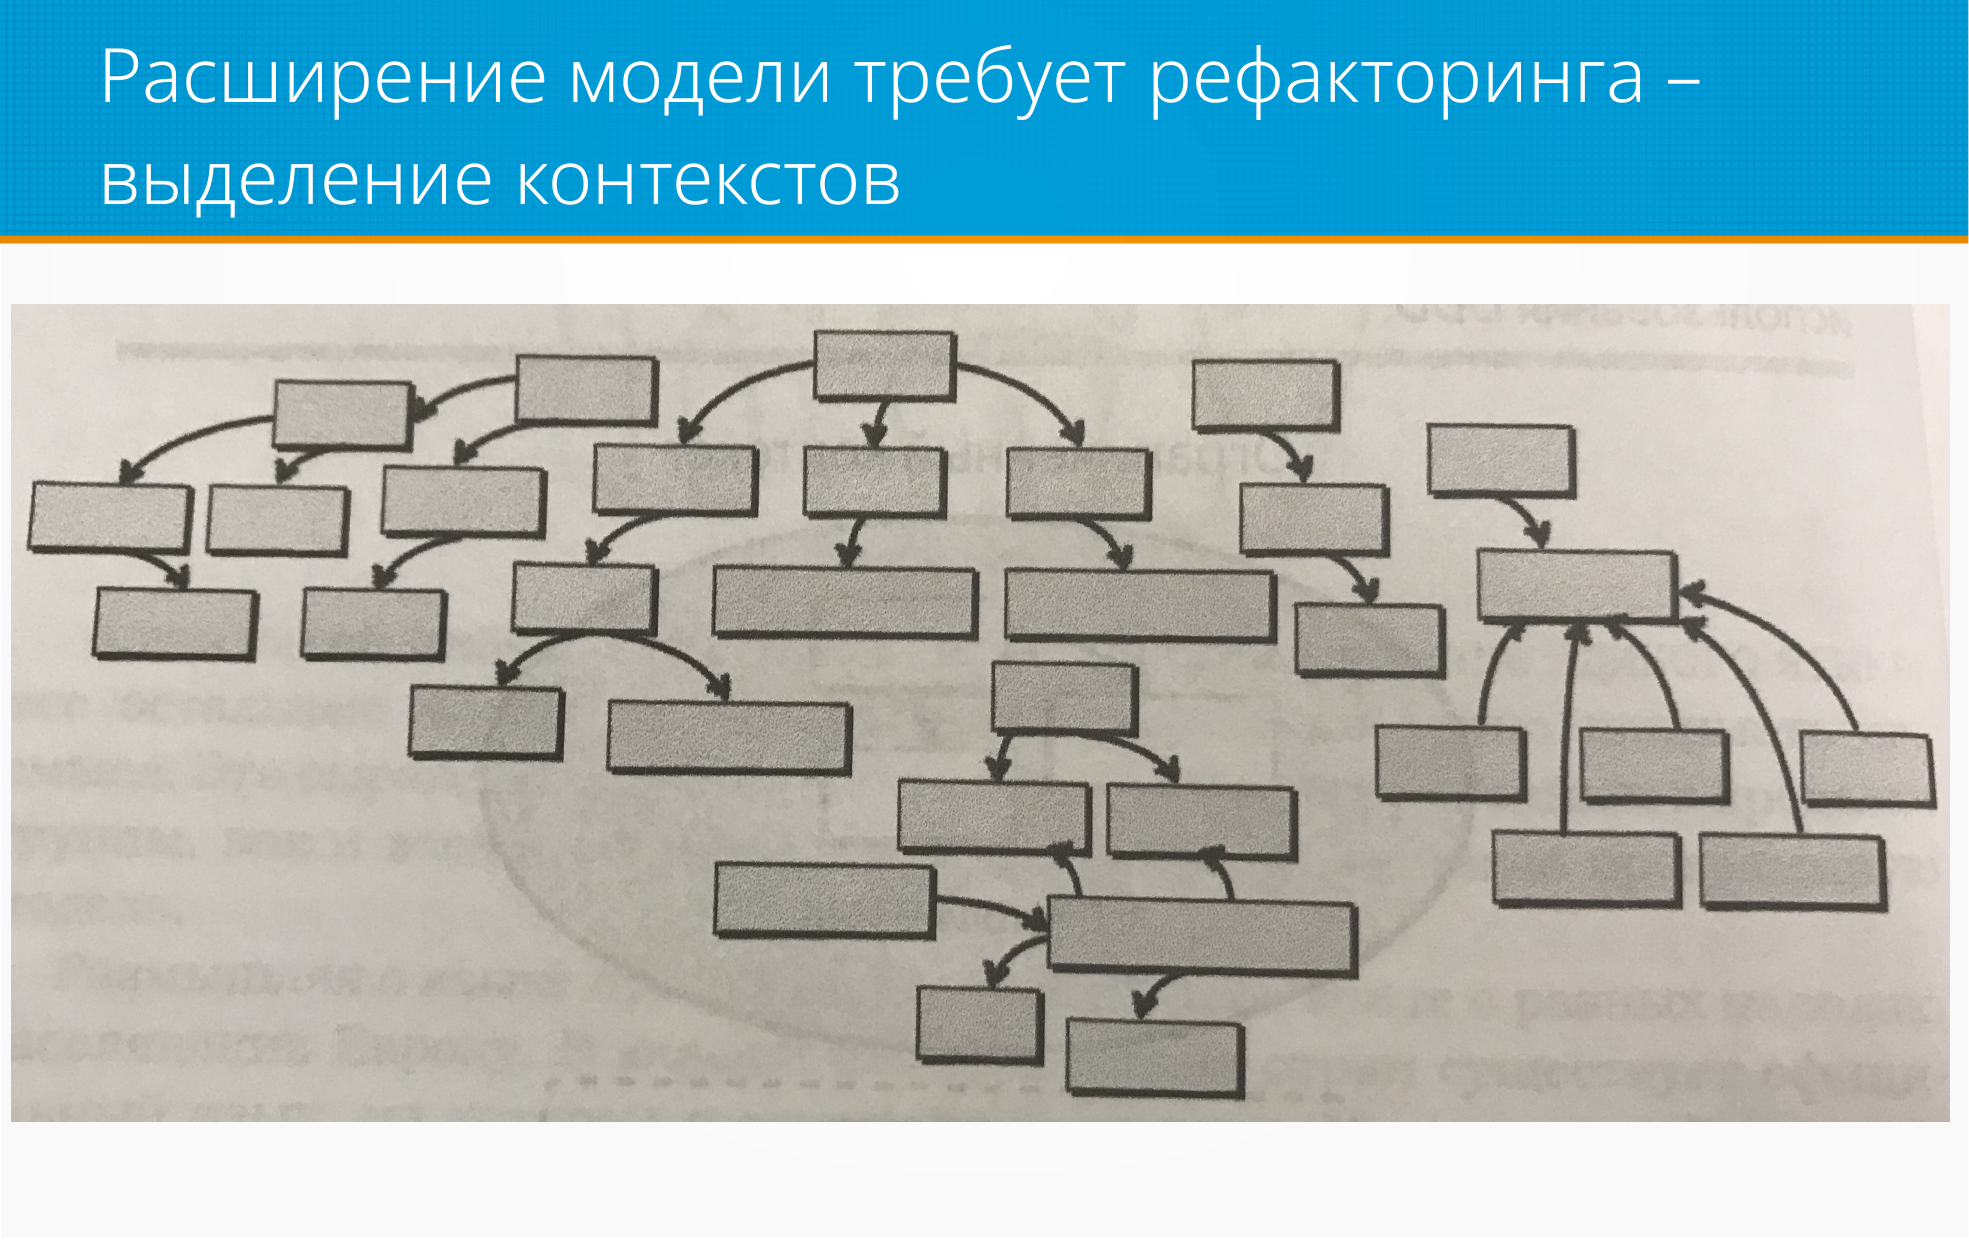

# Расширение модели требует рефакторинга – выделение контекстов